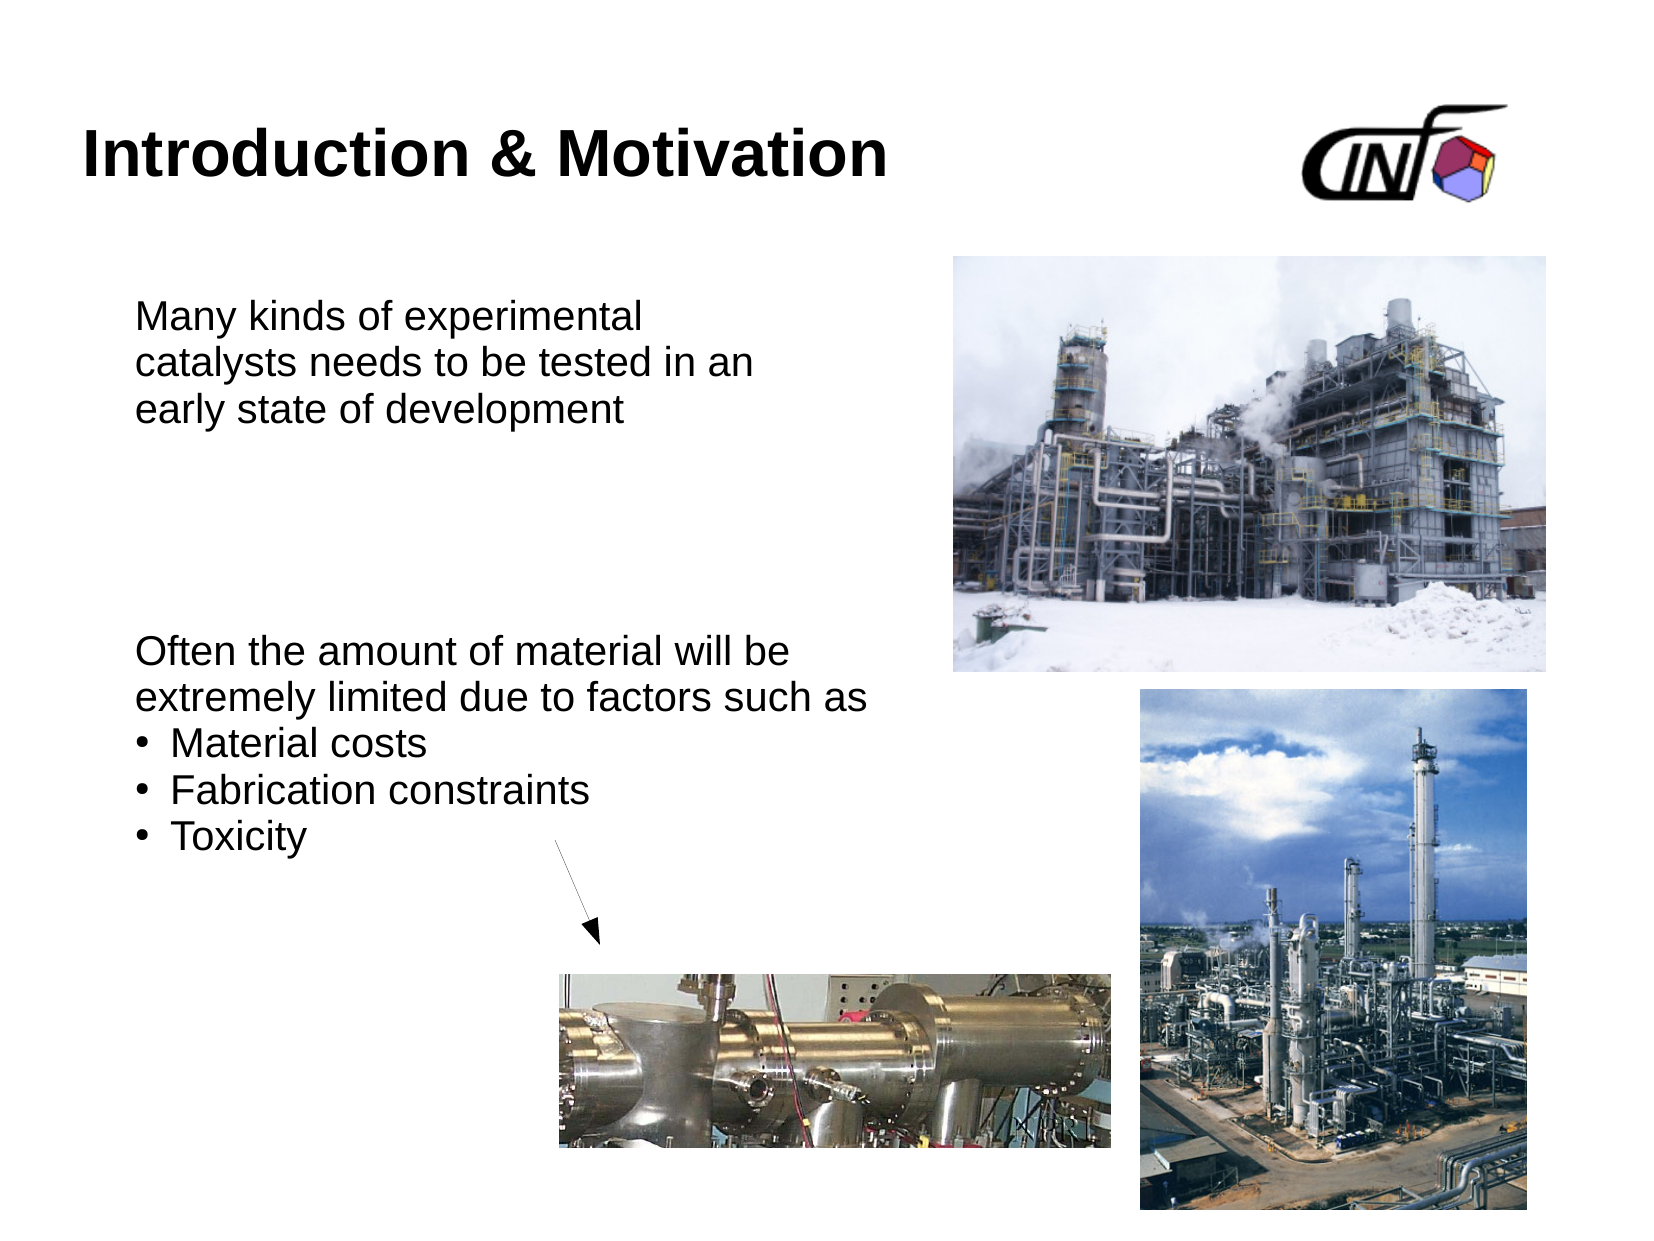

# Introduction & Motivation
Many kinds of experimental catalysts needs to be tested in an early state of development
Often the amount of material will be extremely limited due to factors such as
Material costs
Fabrication constraints
Toxicity